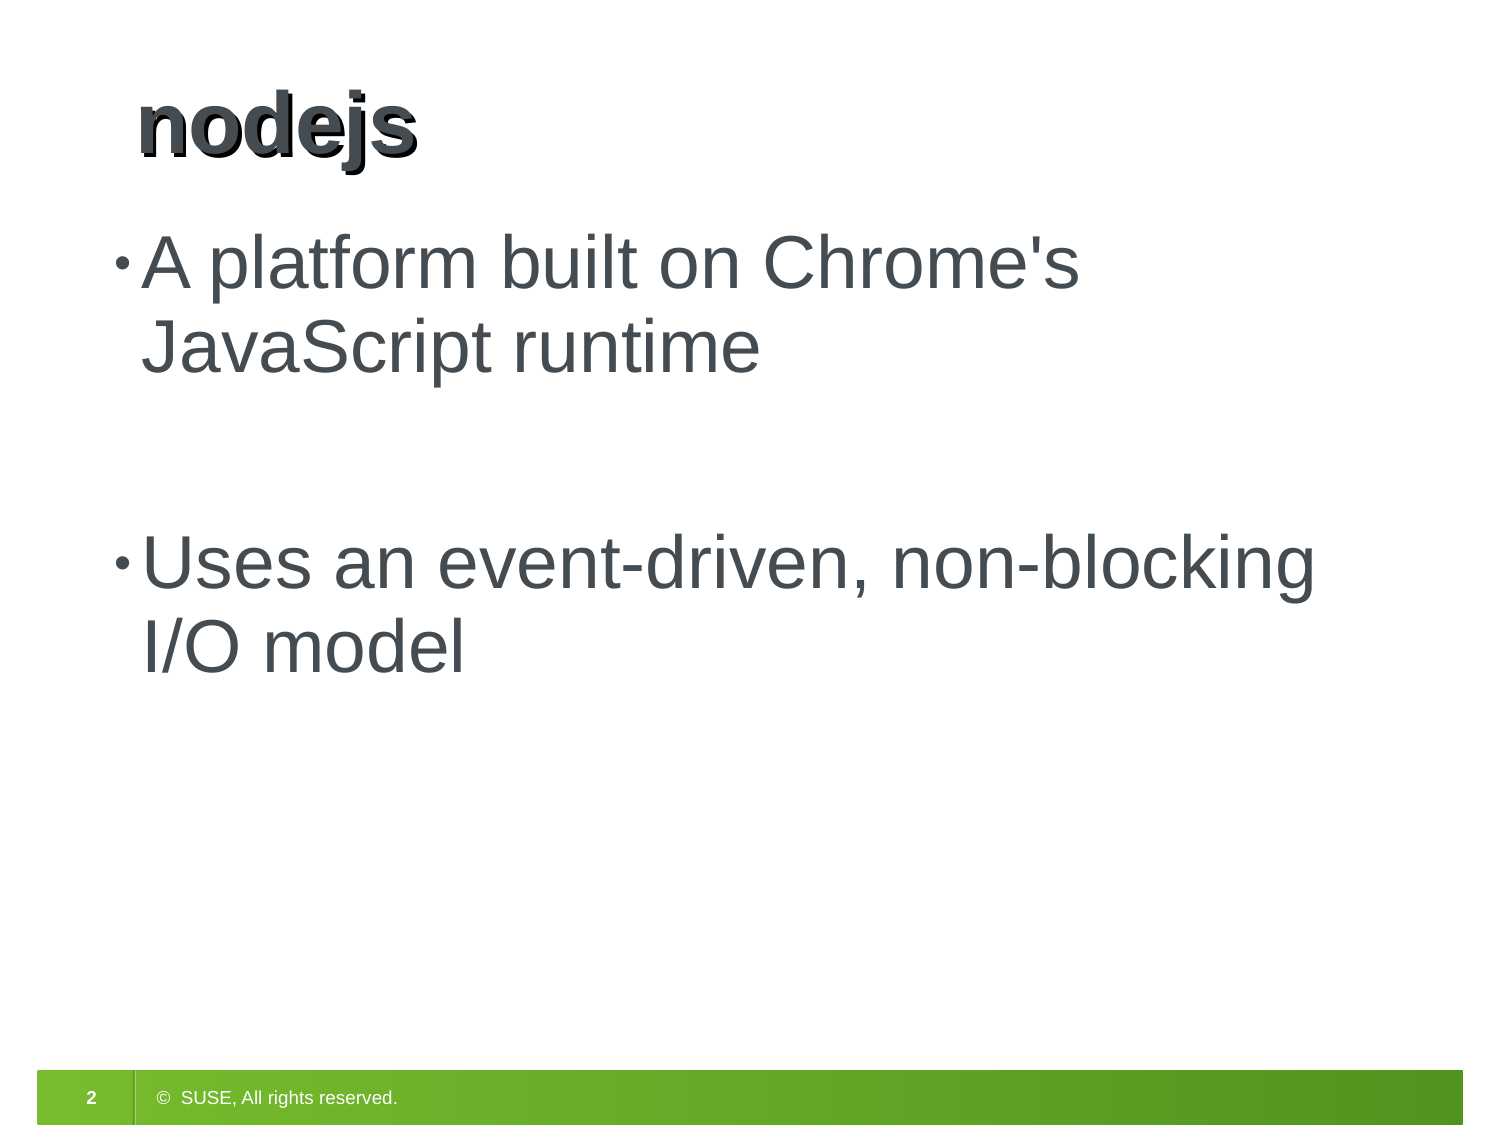

# nodejs
A platform built on Chrome's JavaScript runtime
Uses an event-driven, non-blocking I/O model